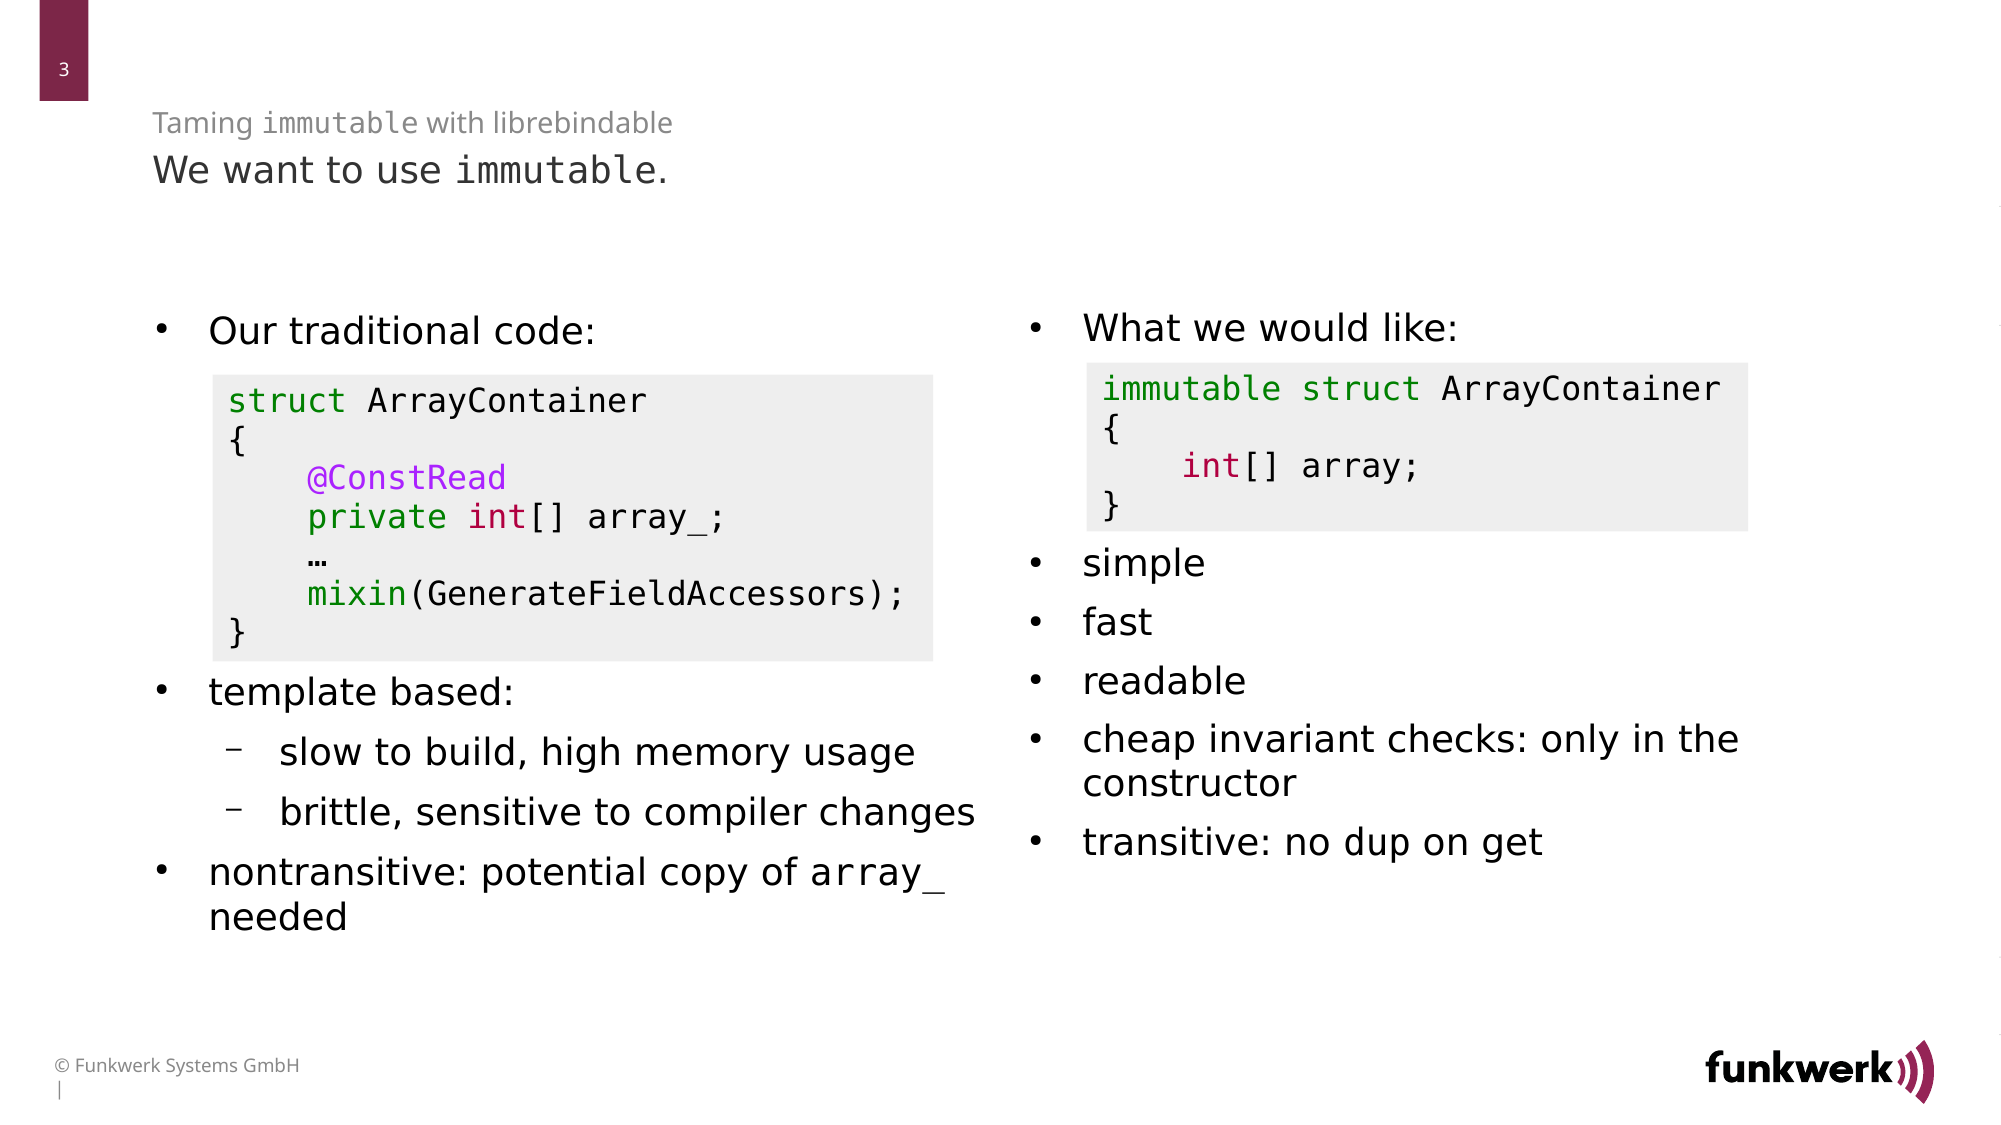

3
# Taming immutable with librebindable
We want to use immutable.
Our traditional code:
template based:
slow to build, high memory usage
brittle, sensitive to compiler changes
nontransitive: potential copy of array_ needed
What we would like:
simple
fast
readable
cheap invariant checks: only in the constructor
transitive: no dup on get
immutable struct ArrayContainer
{
 int[] array;
}
struct ArrayContainer
{
 @ConstRead
 private int[] array_;
 …
 mixin(GenerateFieldAccessors);
}